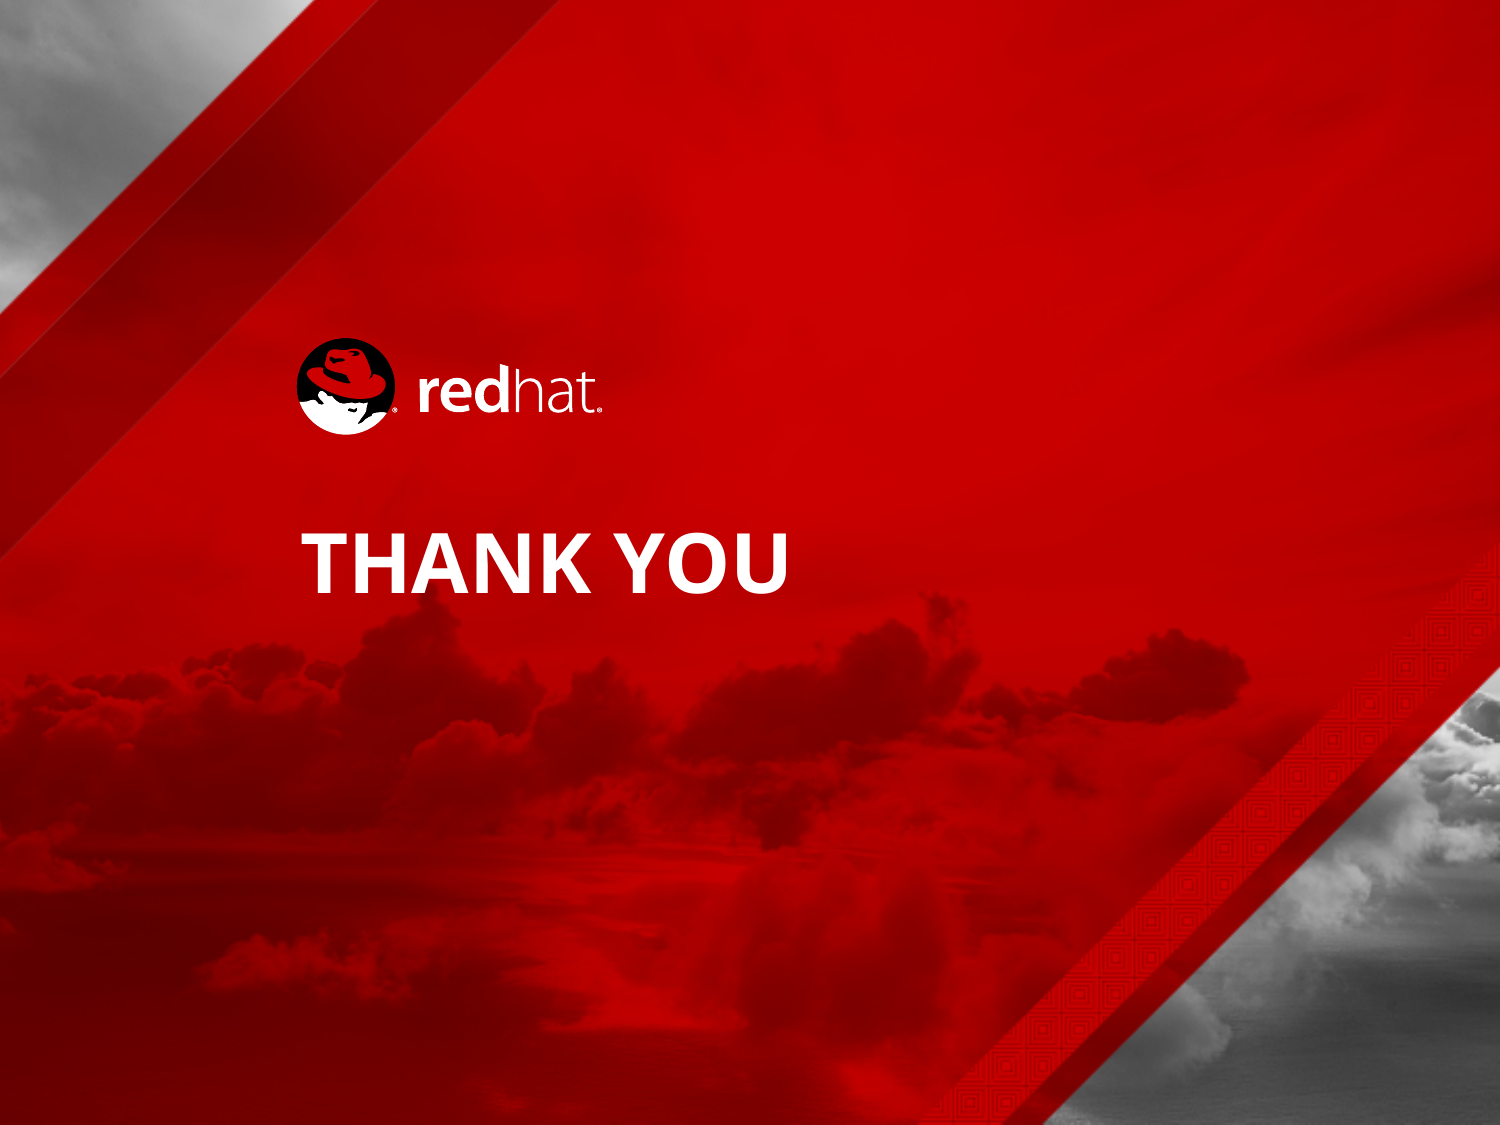

# THANK YOU
Leadership + Culture Strategy
13